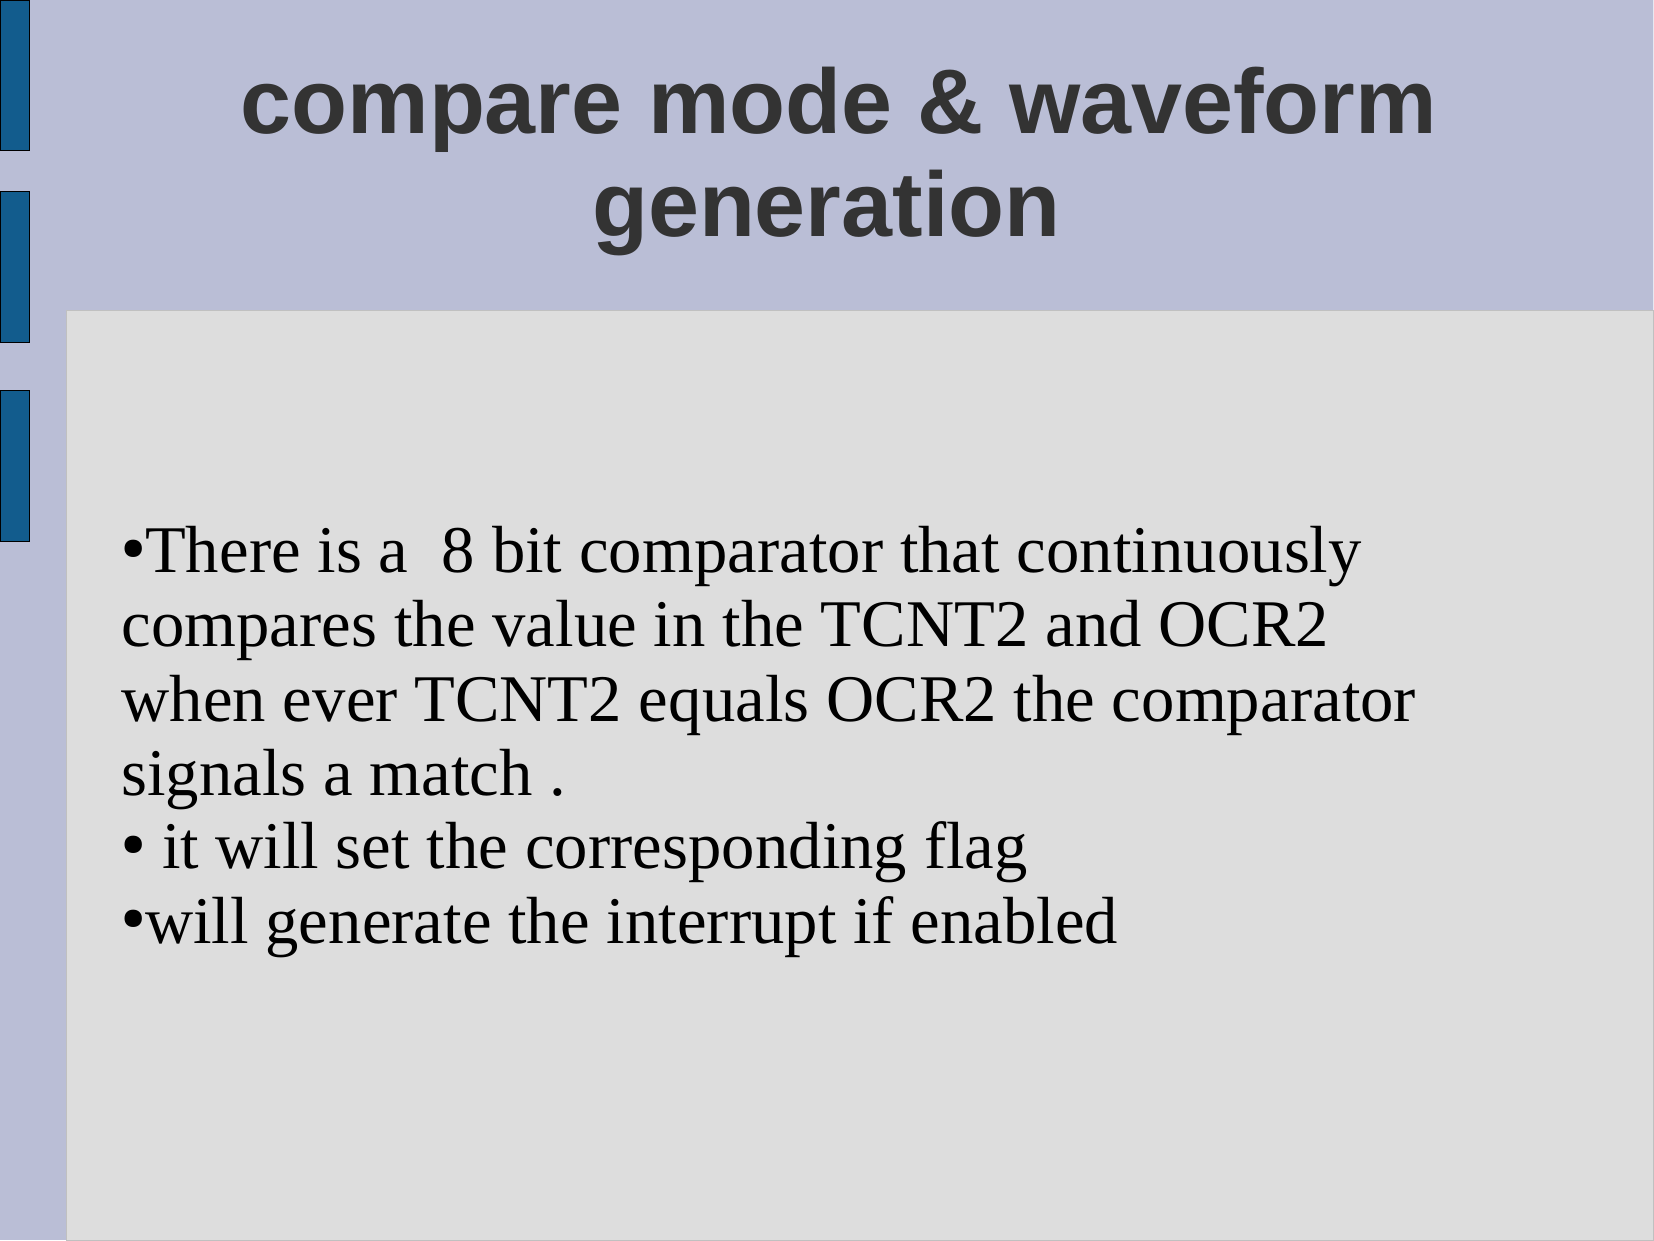

# compare mode & waveform generation
There is a 8 bit comparator that continuously compares the value in the TCNT2 and OCR2		when ever TCNT2 equals OCR2 the comparator signals a match .
 it will set the corresponding flag
will generate the interrupt if enabled